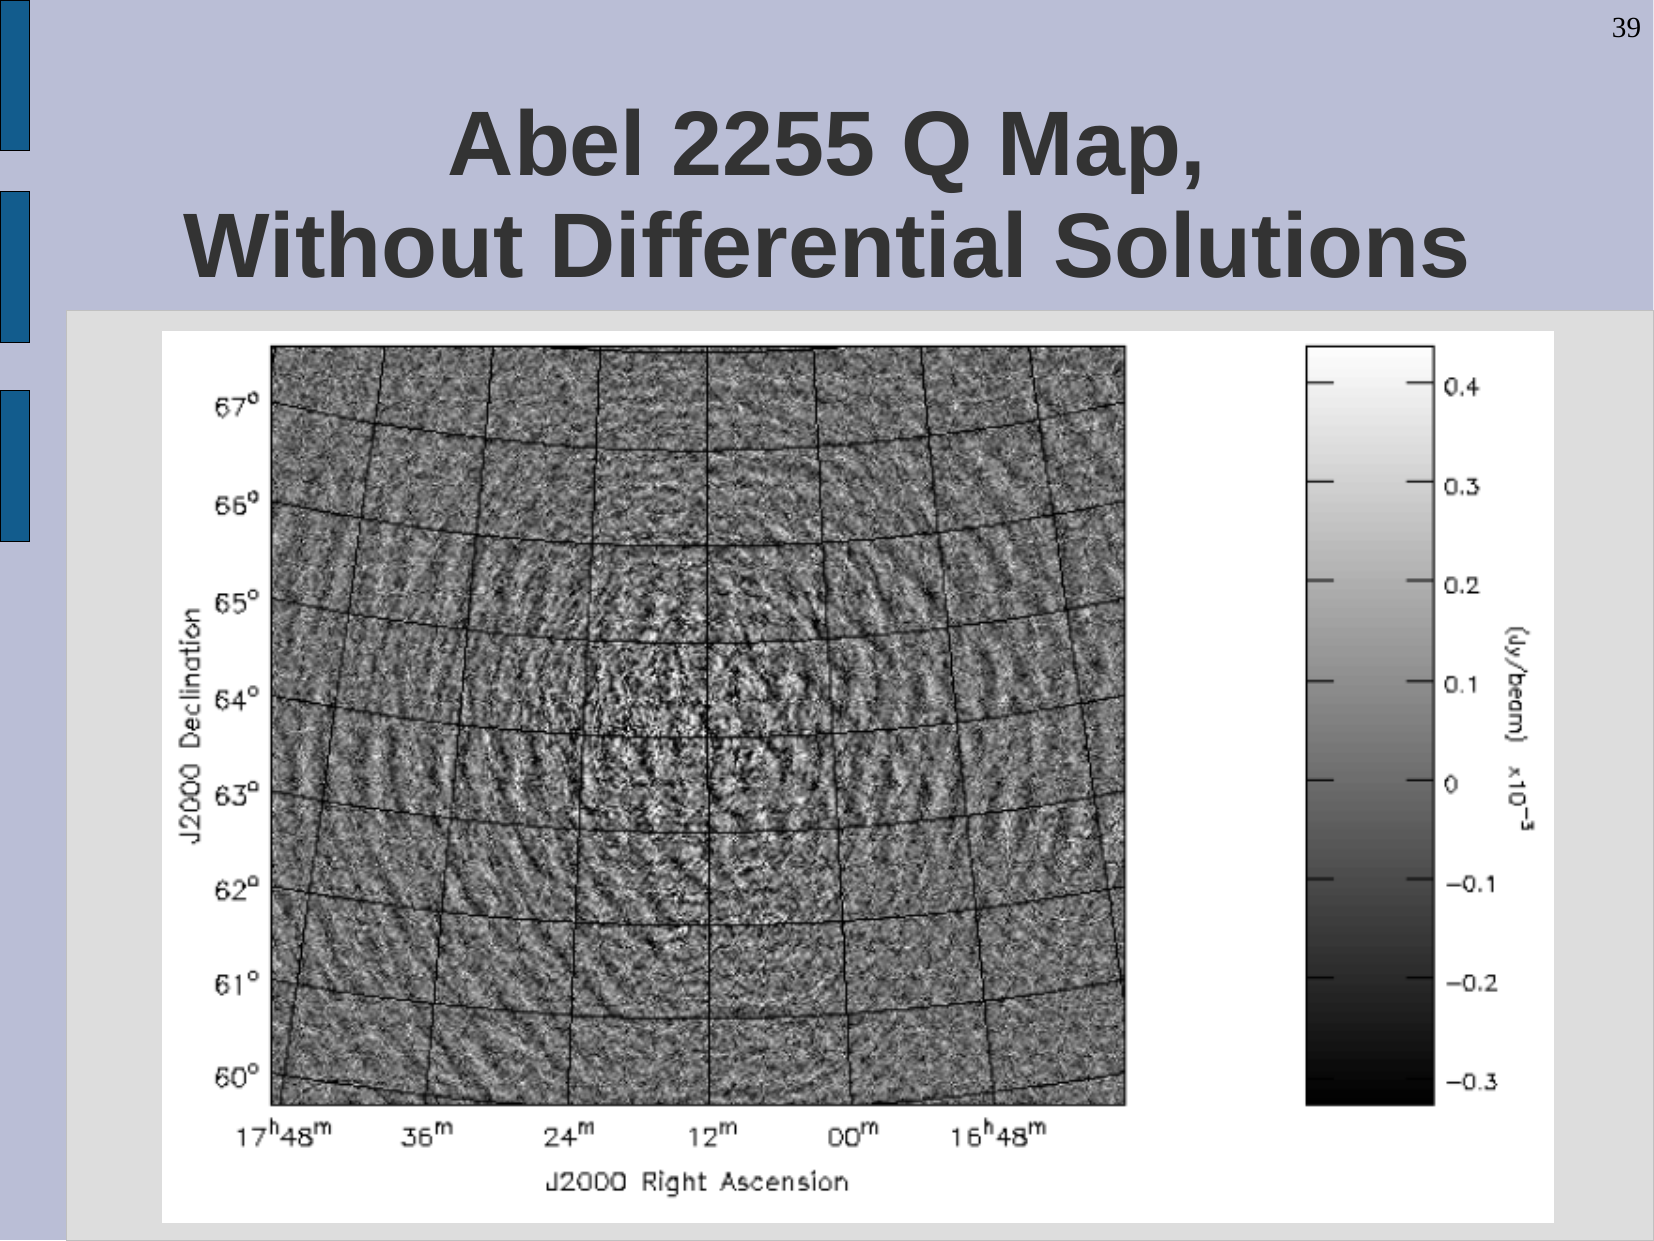

39
# Abel 2255 Q Map, Without Differential Solutions